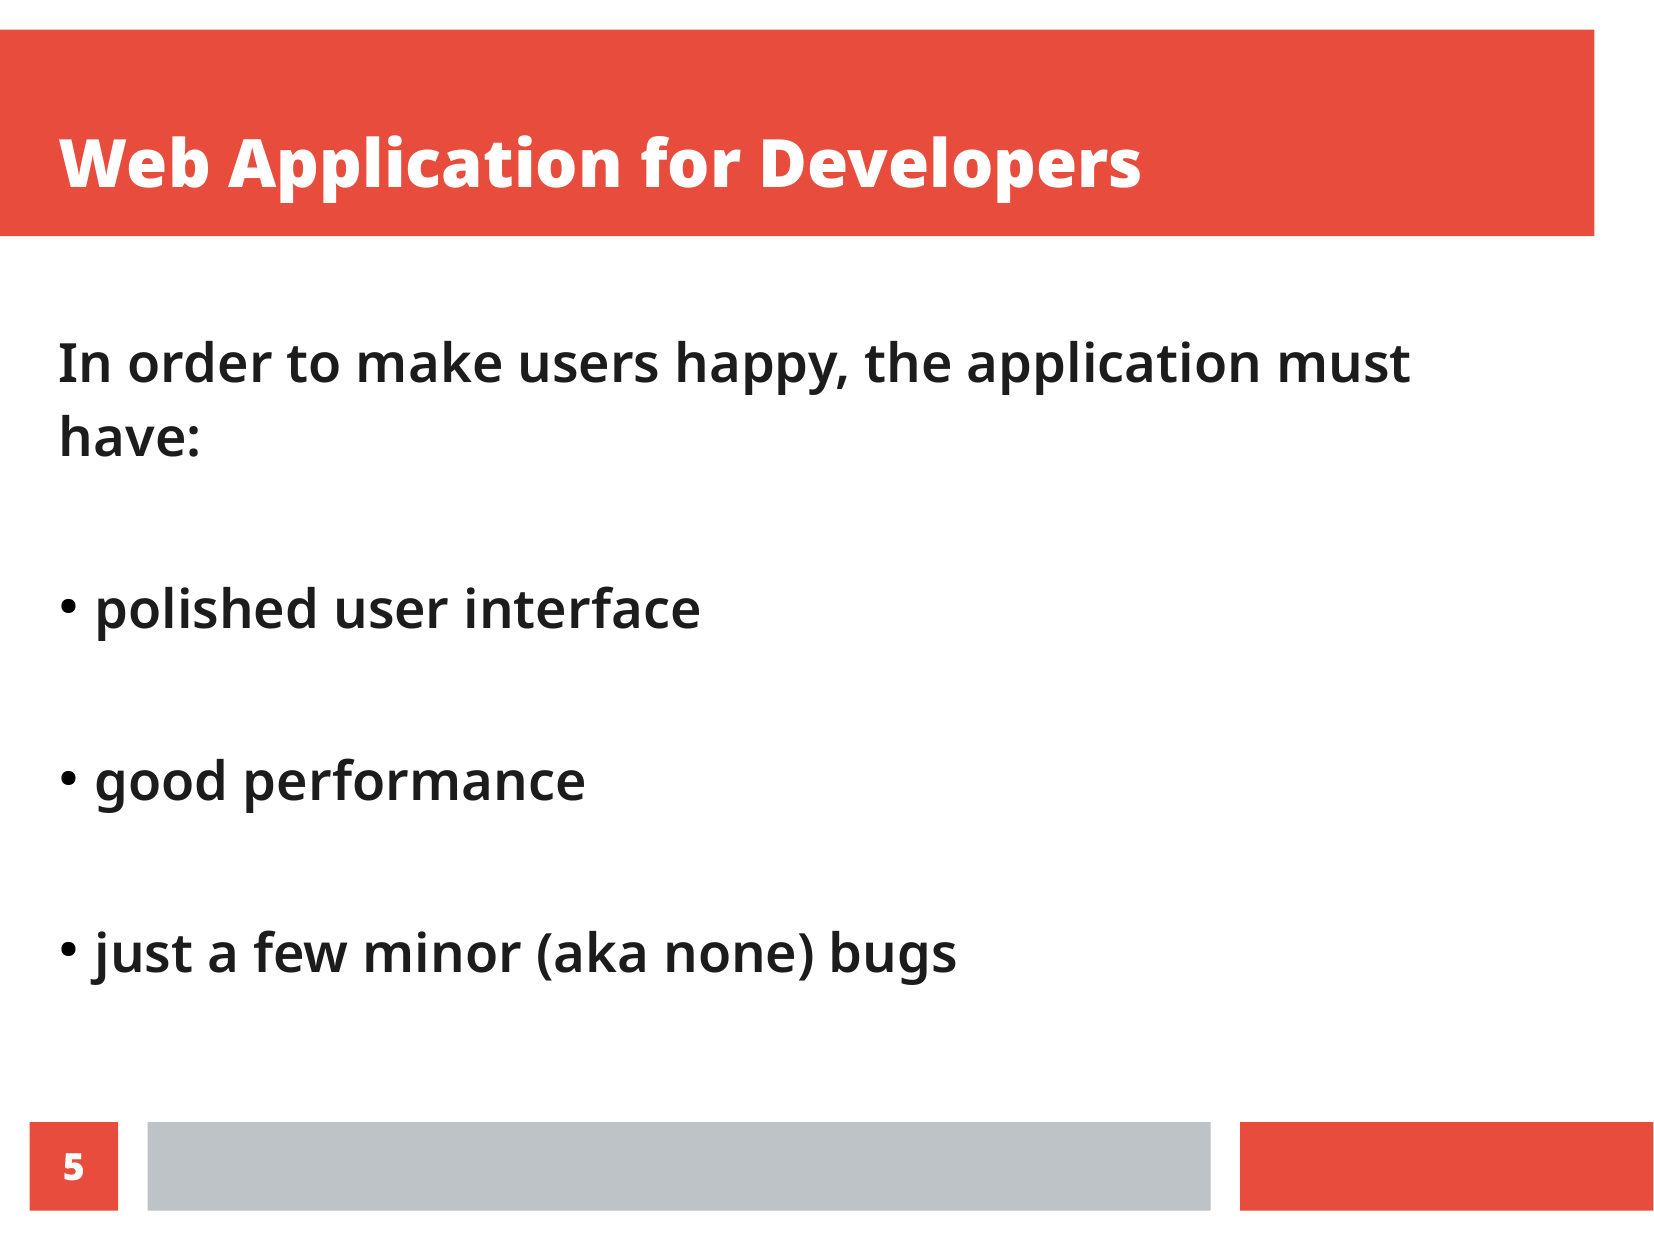

# Web Application for Developers
In order to make users happy, the application must have:
polished user interface
good performance
just a few minor (aka none) bugs
5